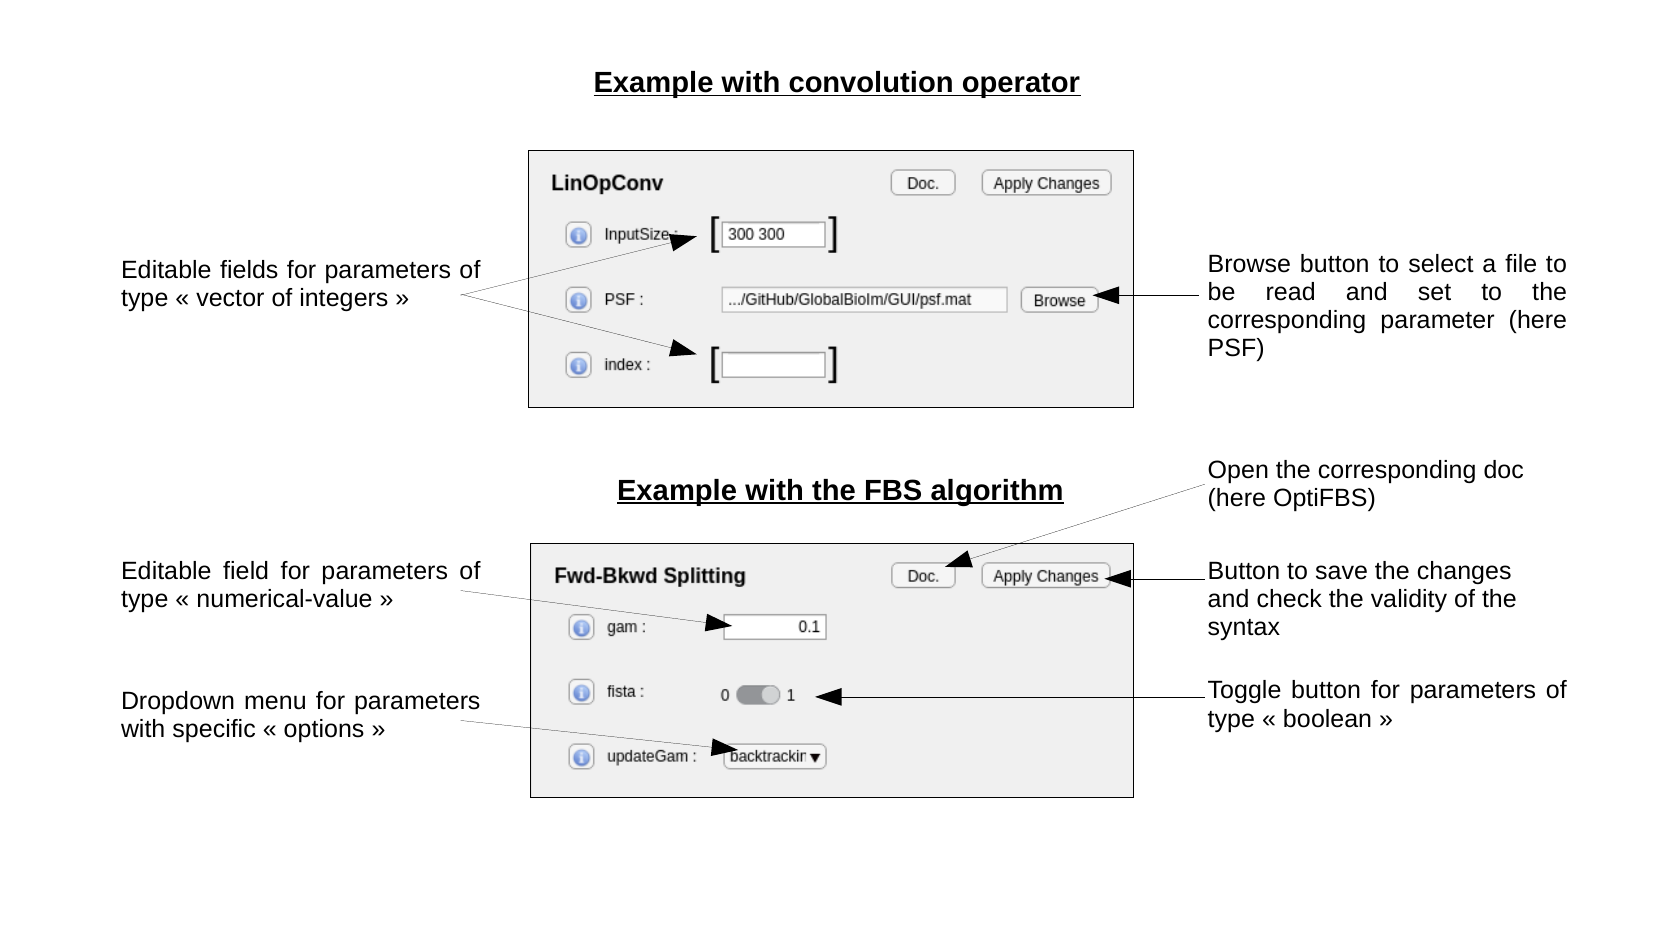

Example with convolution operator
Browse button to select a file to be read and set to the corresponding parameter (here PSF)
Editable fields for parameters of type « vector of integers »
Open the corresponding doc (here OptiFBS)
Example with the FBS algorithm
Editable field for parameters of type « numerical-value »
Button to save the changes and check the validity of the syntax
Toggle button for parameters of type « boolean »
Dropdown menu for parameters with specific « options »